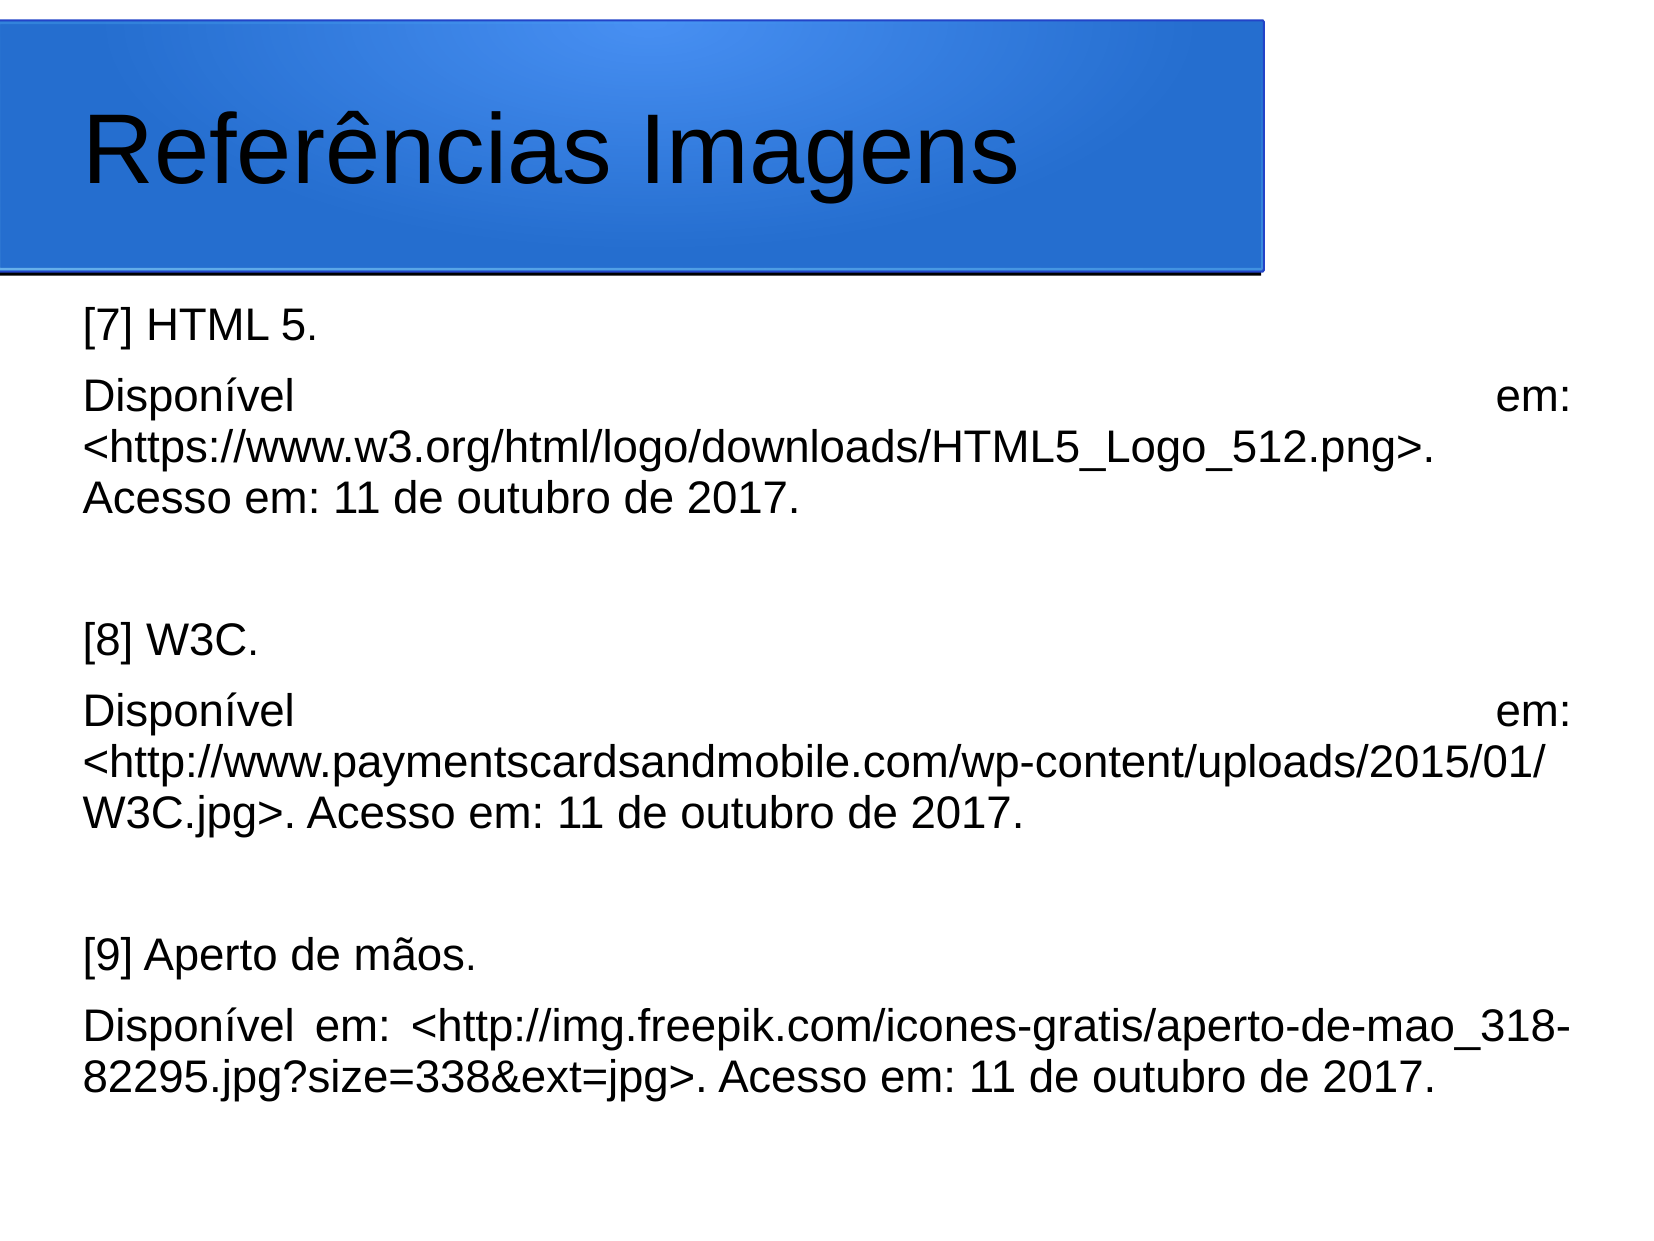

# Referências Imagens
[7] HTML 5.
Disponível em: <https://www.w3.org/html/logo/downloads/HTML5_Logo_512.png>. Acesso em: 11 de outubro de 2017.
[8] W3C.
Disponível em: <http://www.paymentscardsandmobile.com/wp-content/uploads/2015/01/W3C.jpg>. Acesso em: 11 de outubro de 2017.
[9] Aperto de mãos.
Disponível em: <http://img.freepik.com/icones-gratis/aperto-de-mao_318-82295.jpg?size=338&ext=jpg>. Acesso em: 11 de outubro de 2017.